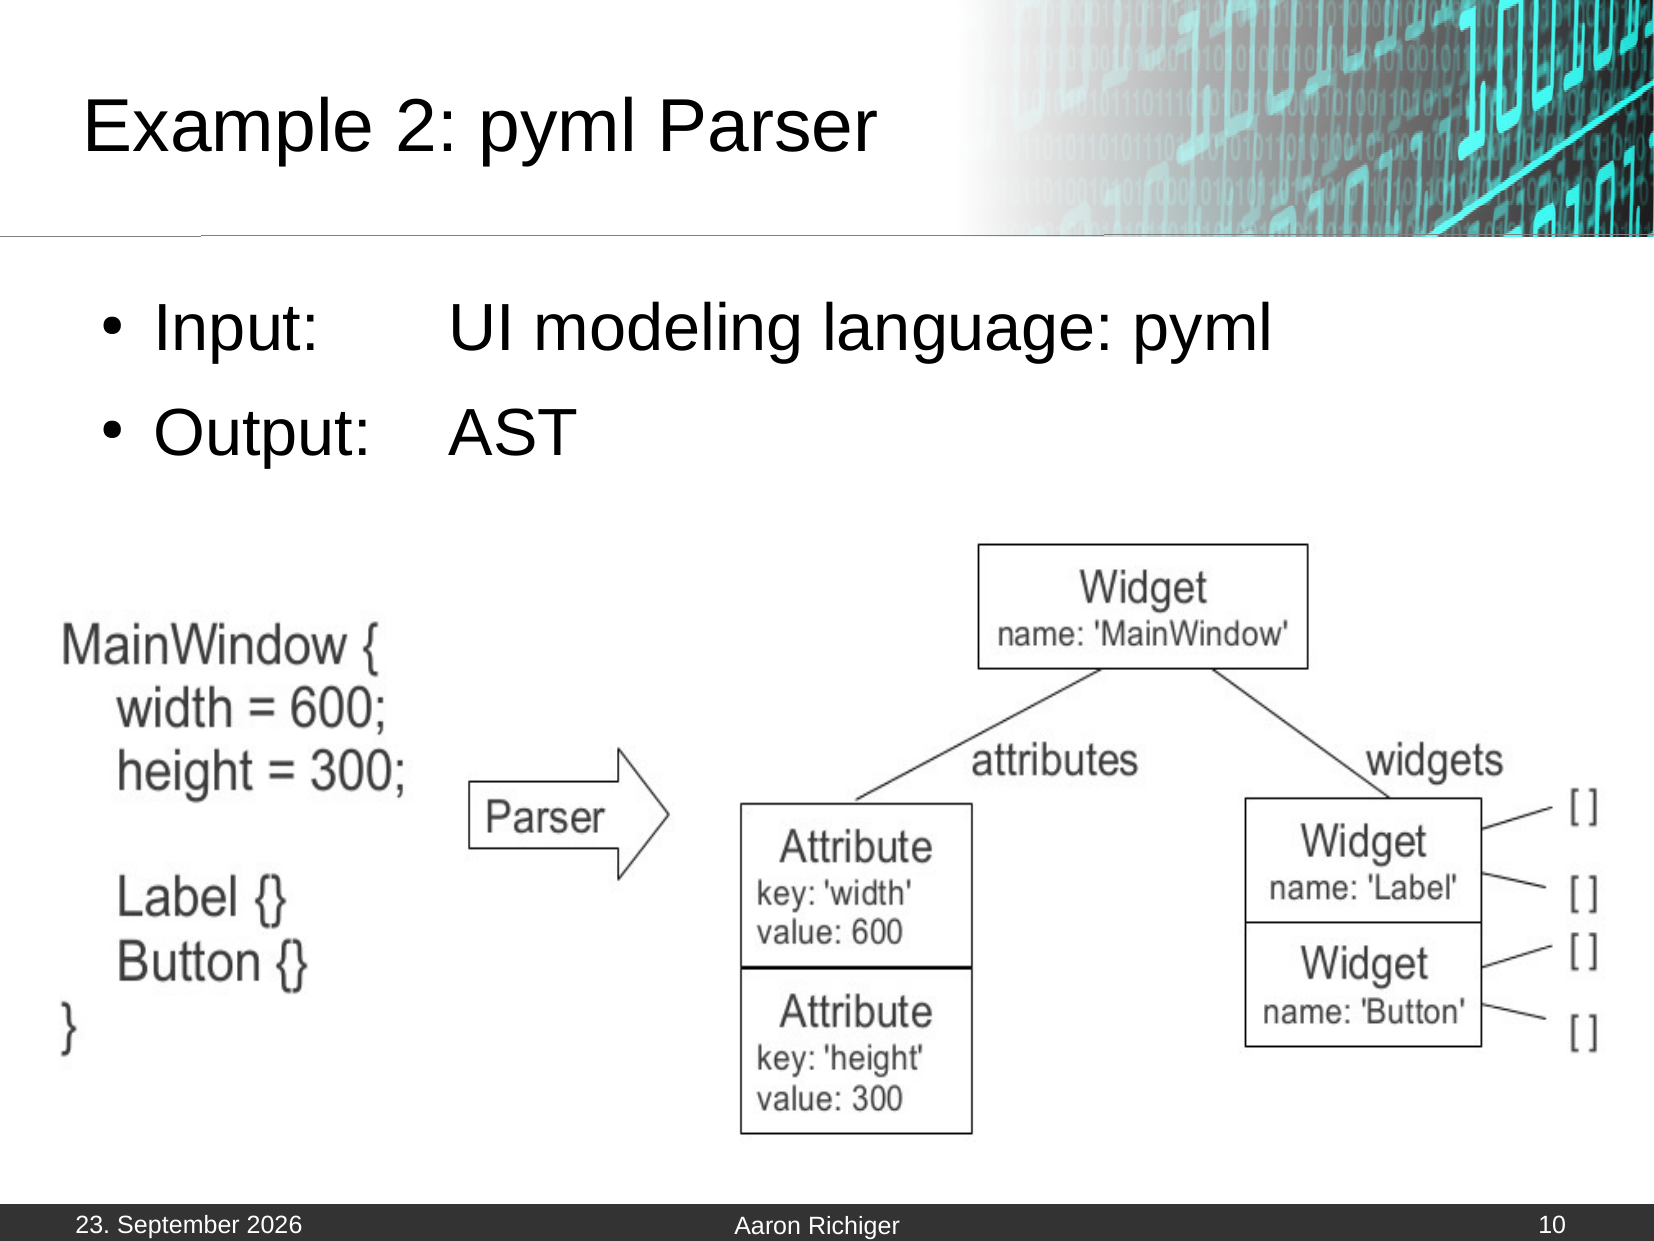

Example 2: pyml Parser
# Input: 		UI modeling language: pyml
Output:		AST
10
Aaron Richiger